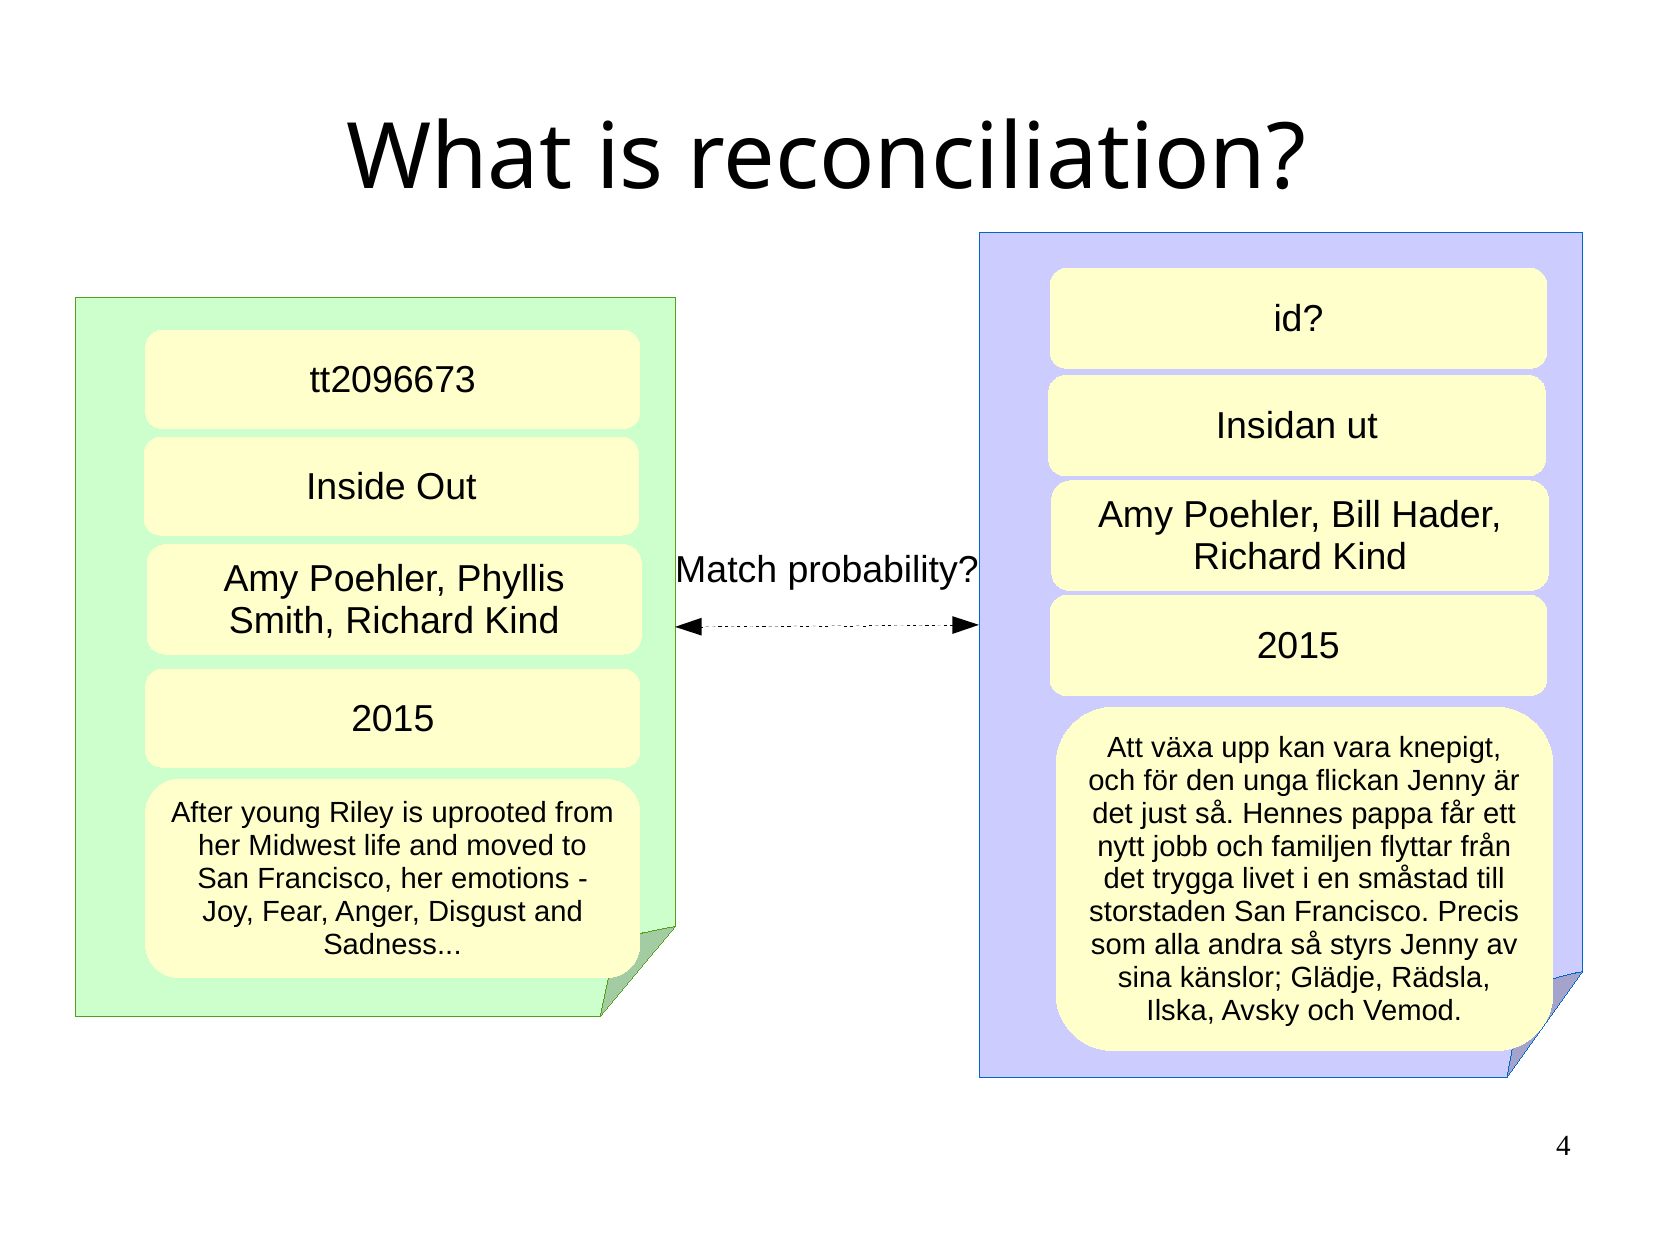

# What is reconciliation?
id?
Insidan ut
Amy Poehler, Bill Hader, Richard Kind
2015
Att växa upp kan vara knepigt, och för den unga flickan Jenny är det just så. Hennes pappa får ett nytt jobb och familjen flyttar från det trygga livet i en småstad till storstaden San Francisco. Precis som alla andra så styrs Jenny av sina känslor; Glädje, Rädsla, Ilska, Avsky och Vemod.
tt2096673
Inside Out
Amy Poehler, Phyllis Smith, Richard Kind
2015
After young Riley is uprooted from her Midwest life and moved to San Francisco, her emotions - Joy, Fear, Anger, Disgust and Sadness...
4